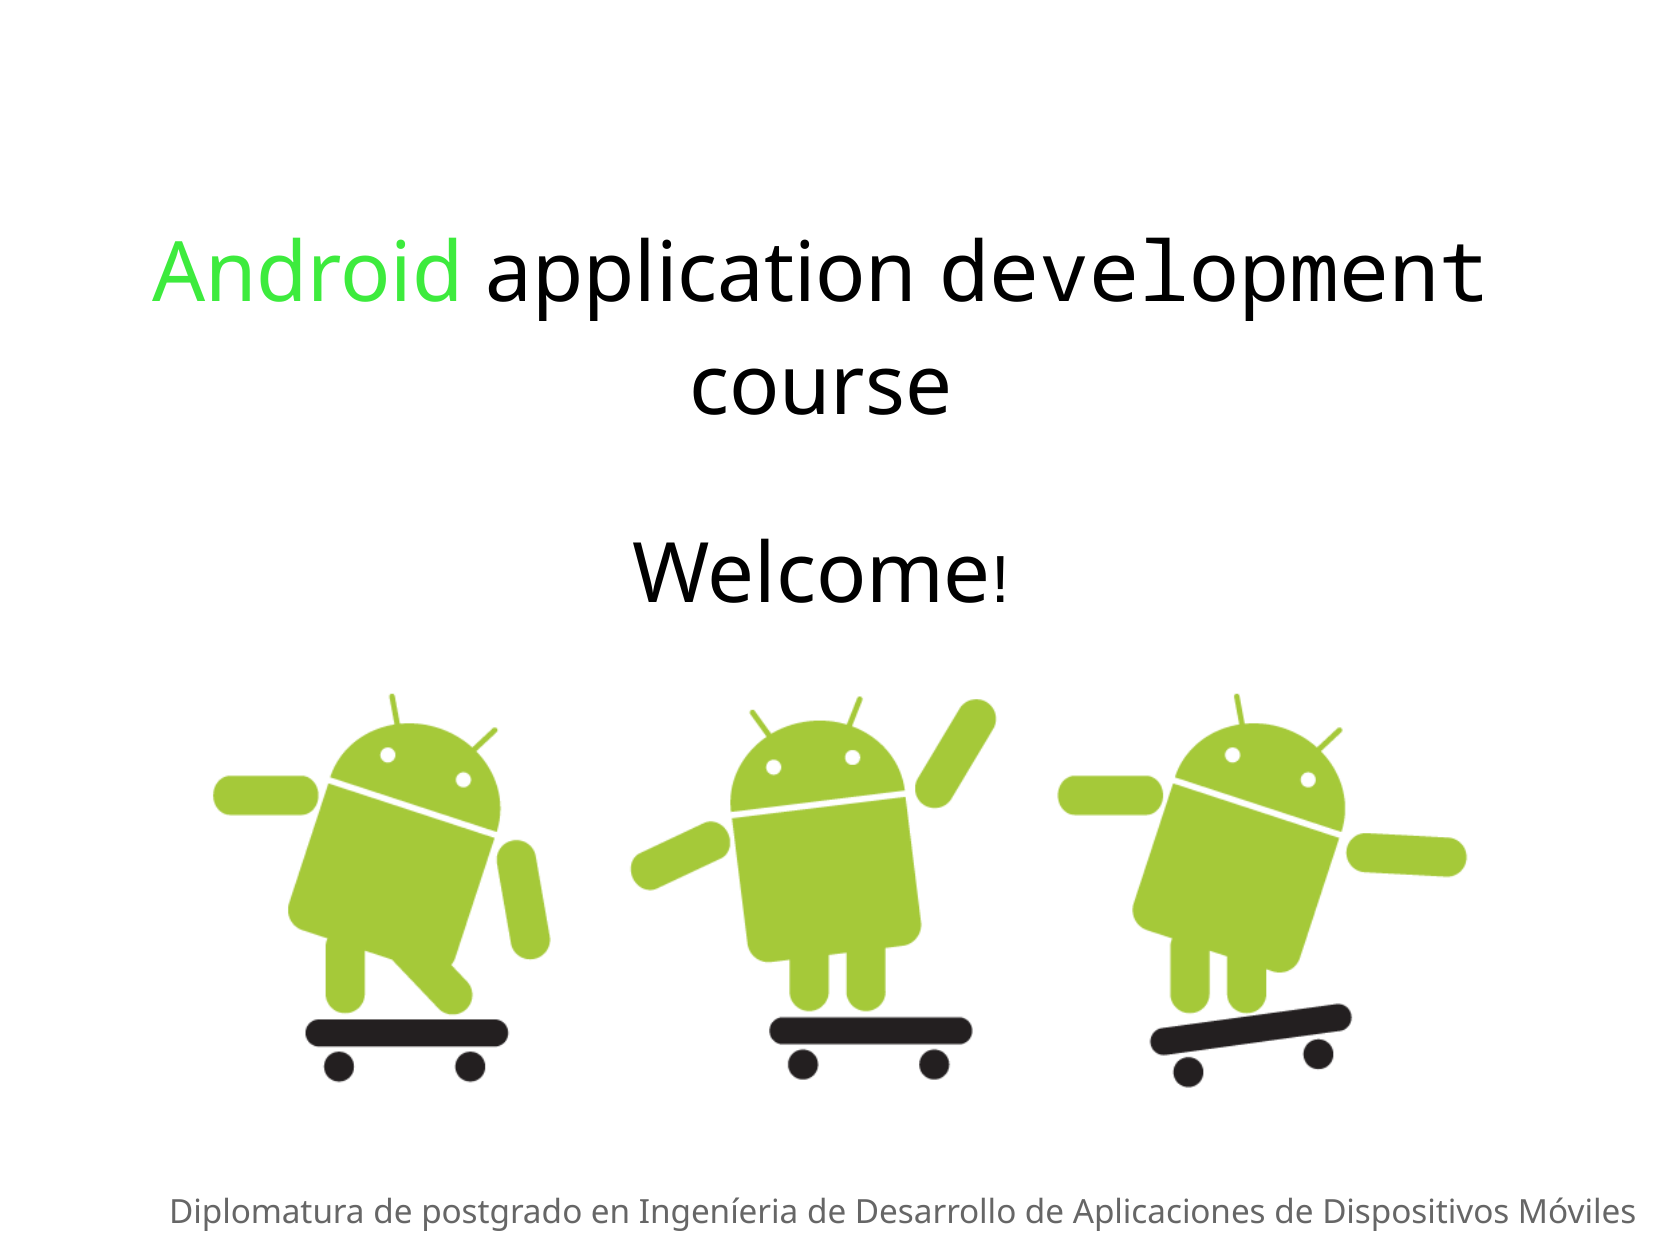

# Android application development course
Welcome!
Diplomatura de postgrado en Ingeníeria de Desarrollo de Aplicaciones de Dispositivos Móviles